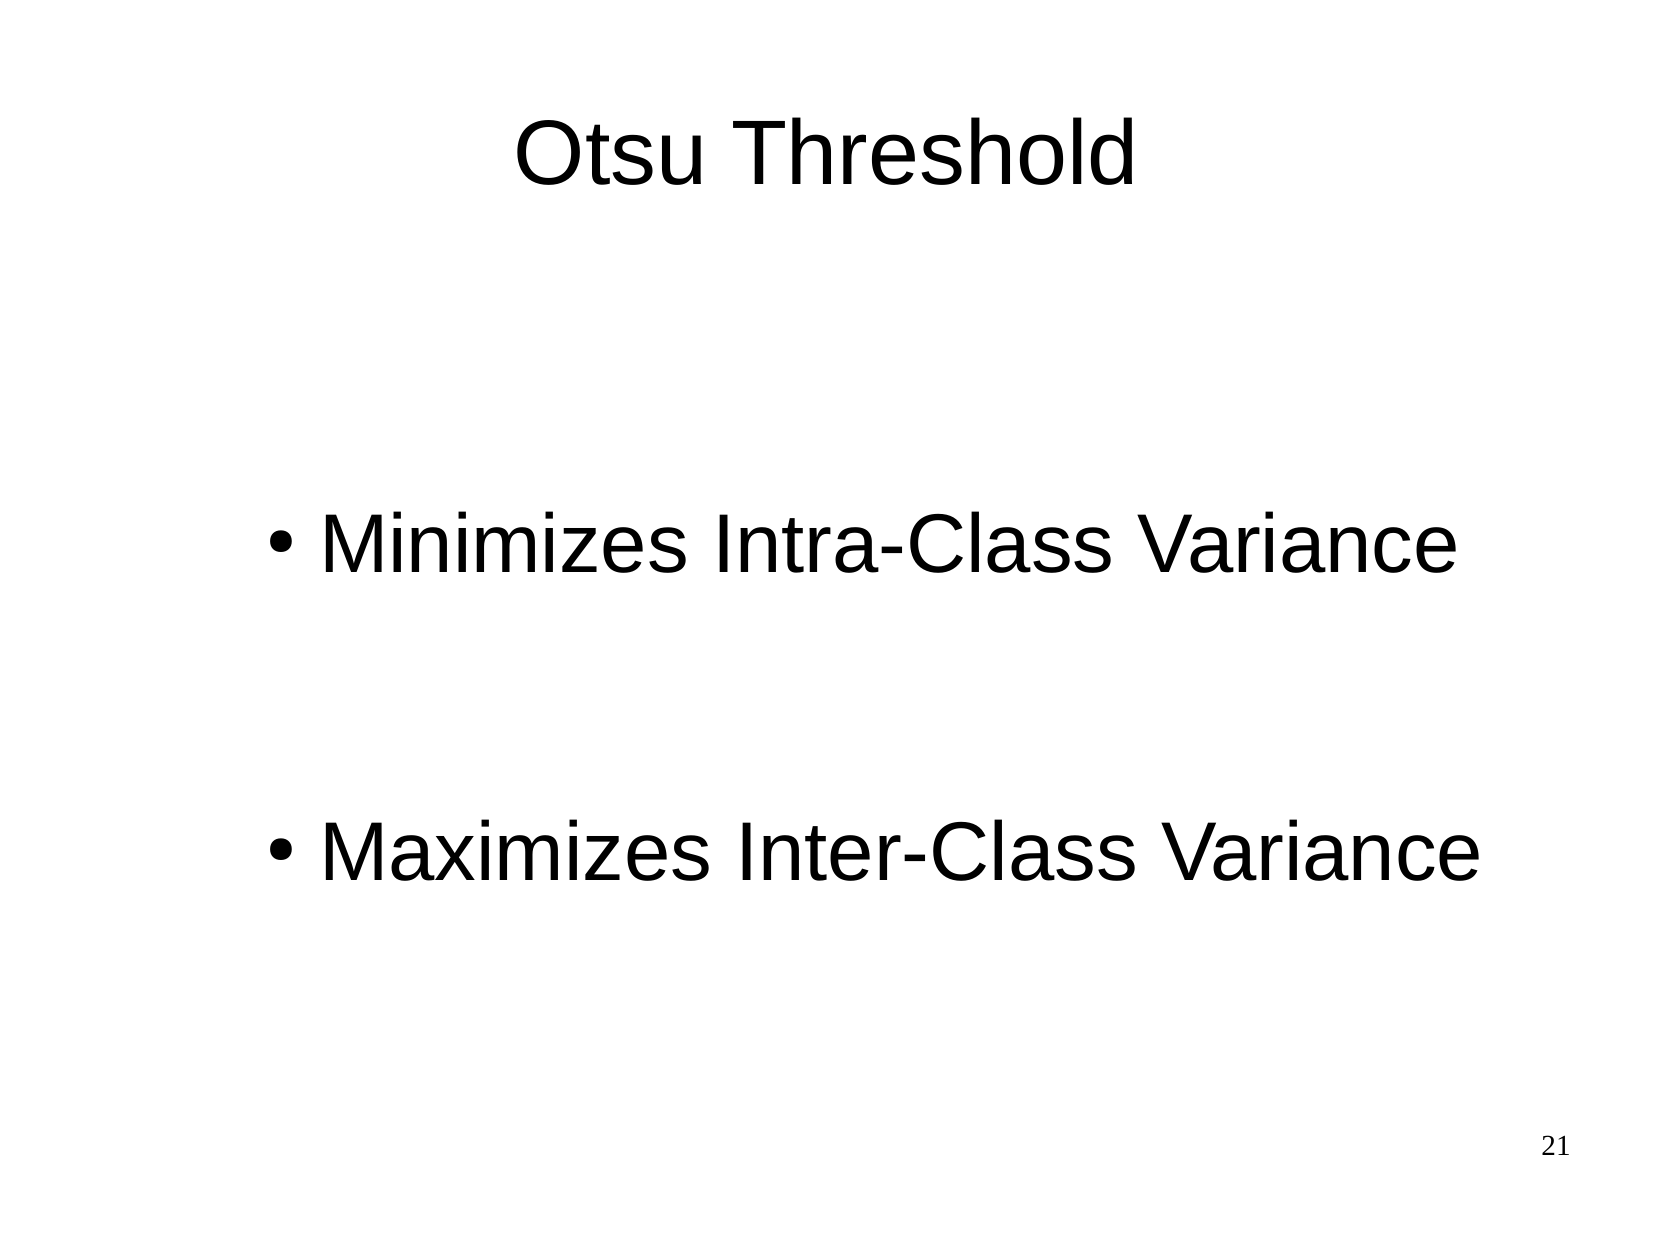

# Otsu Threshold
Minimizes Intra-Class Variance
Maximizes Inter-Class Variance
21